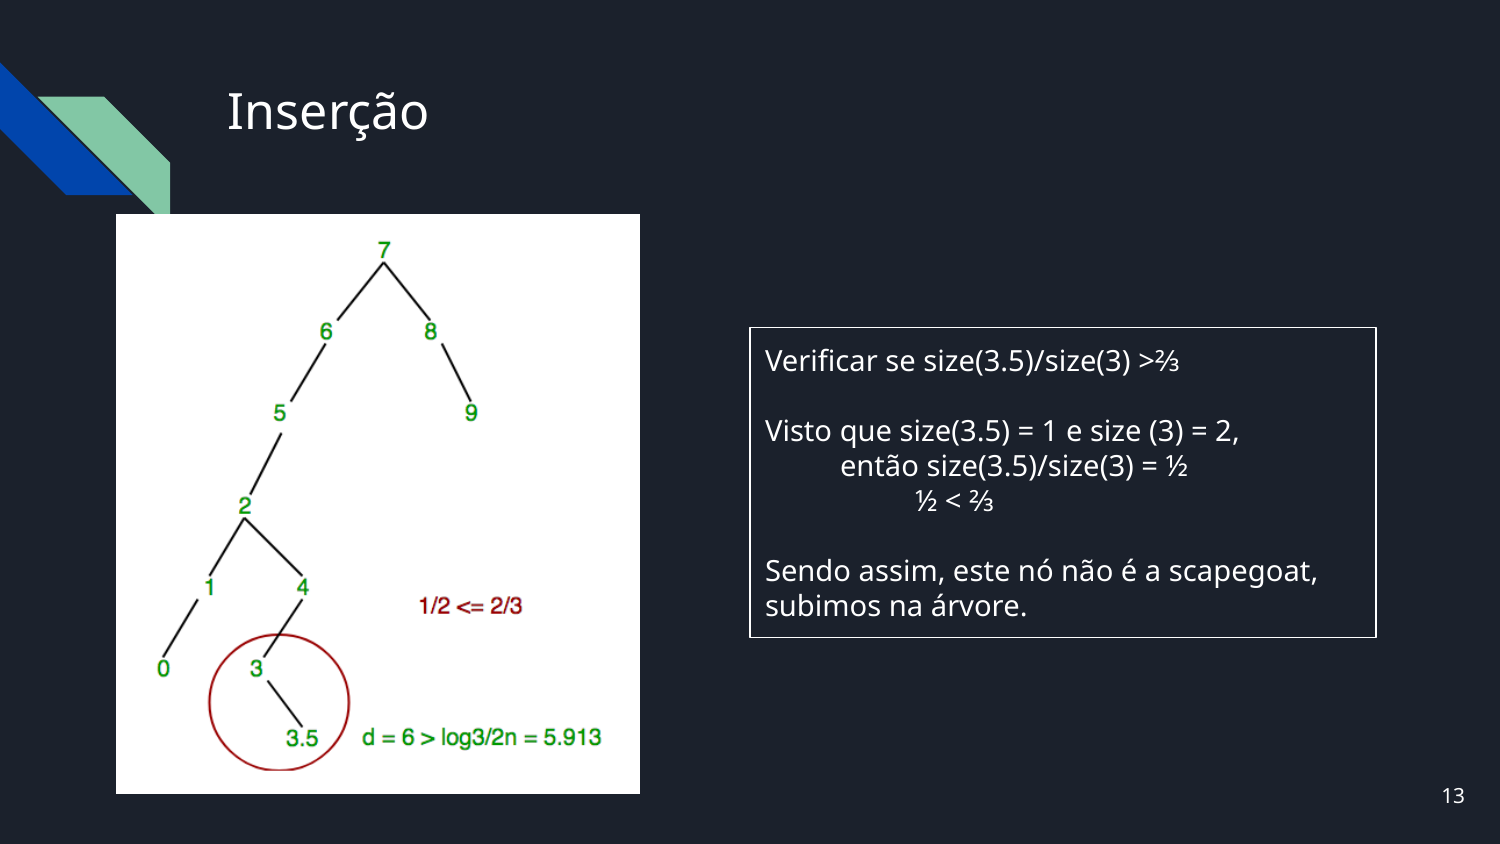

# Inserção
Verificar se size(3.5)/size(3) >⅔
Visto que size(3.5) = 1 e size (3) = 2,
então size(3.5)/size(3) = ½
½ < ⅔
Sendo assim, este nó não é a scapegoat, subimos na árvore.